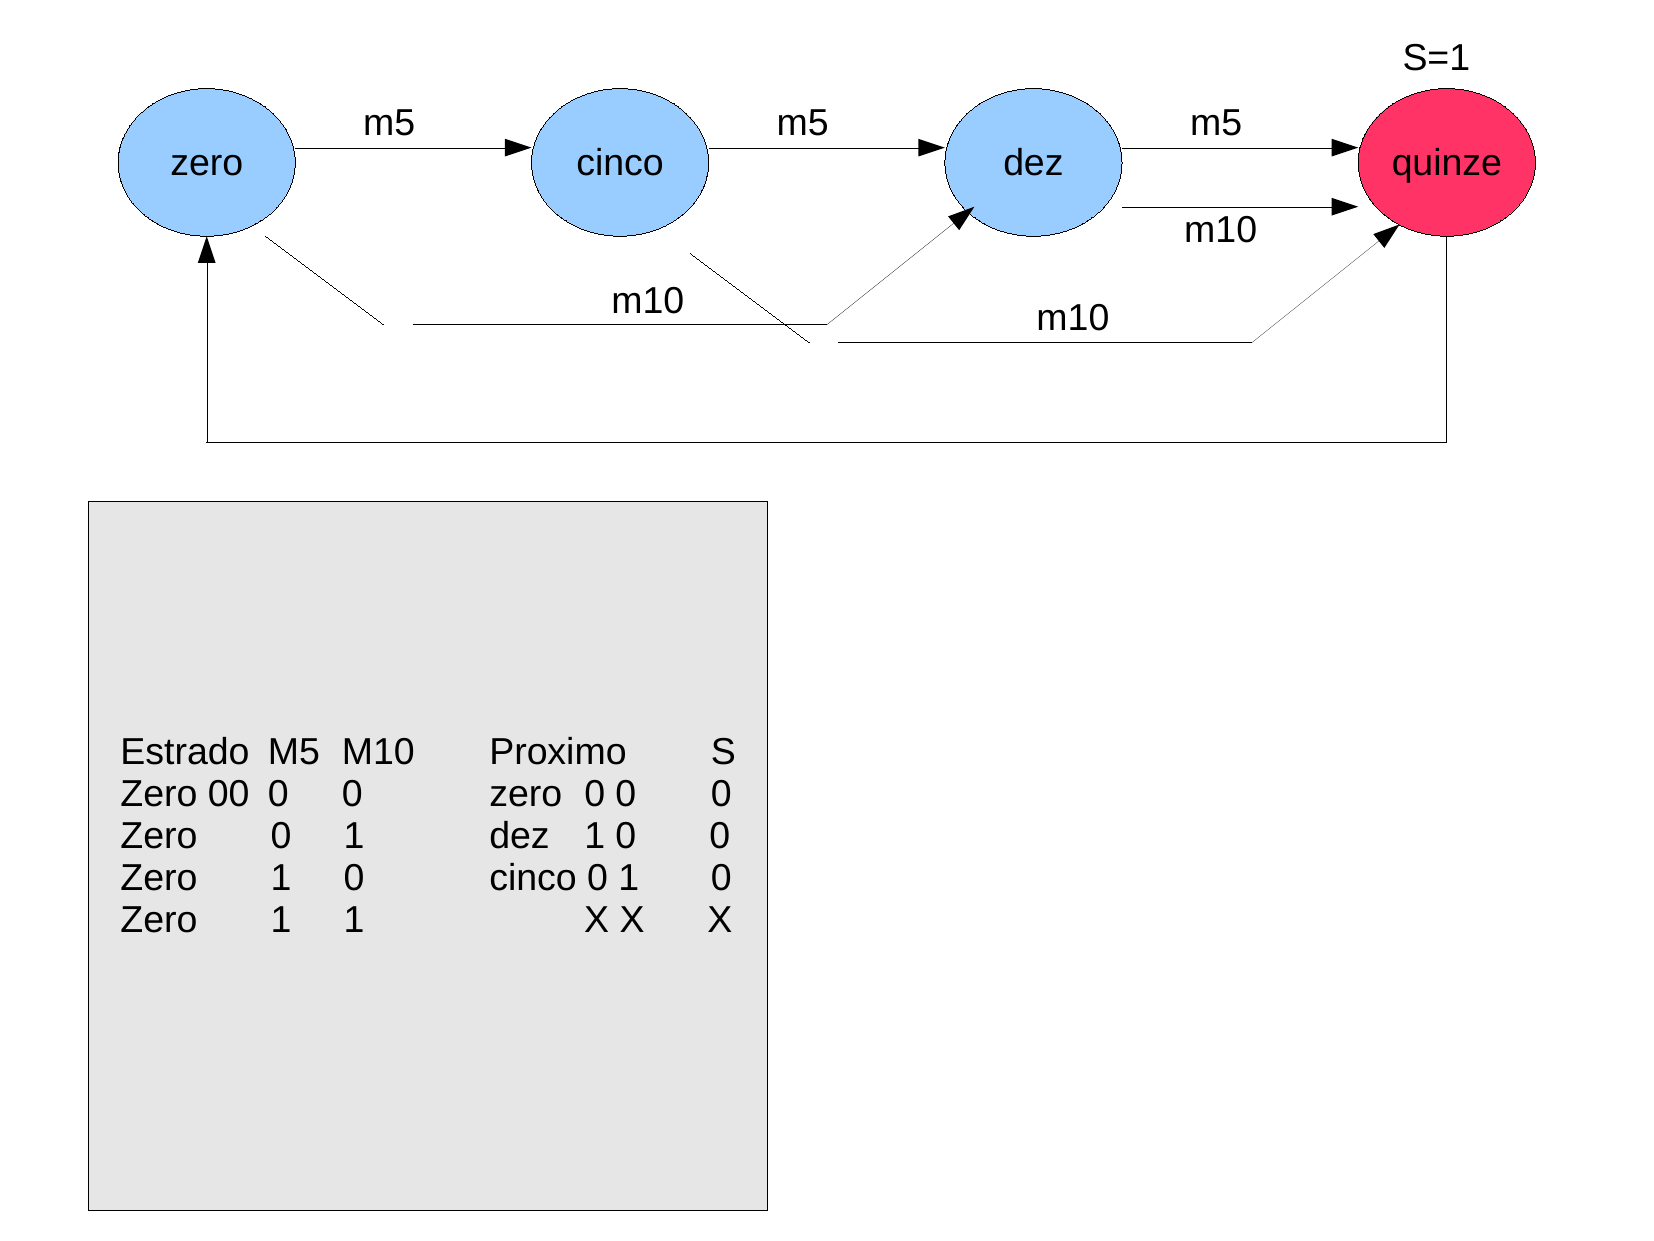

S=1
zero
cinco
dez
quinze
m5
m5
m5
m10
m10
m10
Estrado	M5	M10		Proximo		S
Zero 00	0	0		zero	 0 0		0
Zero 0 1		dez	 1 0 0
Zero 1 0 	cinco 0 1	0
Zero 1 1 X X X